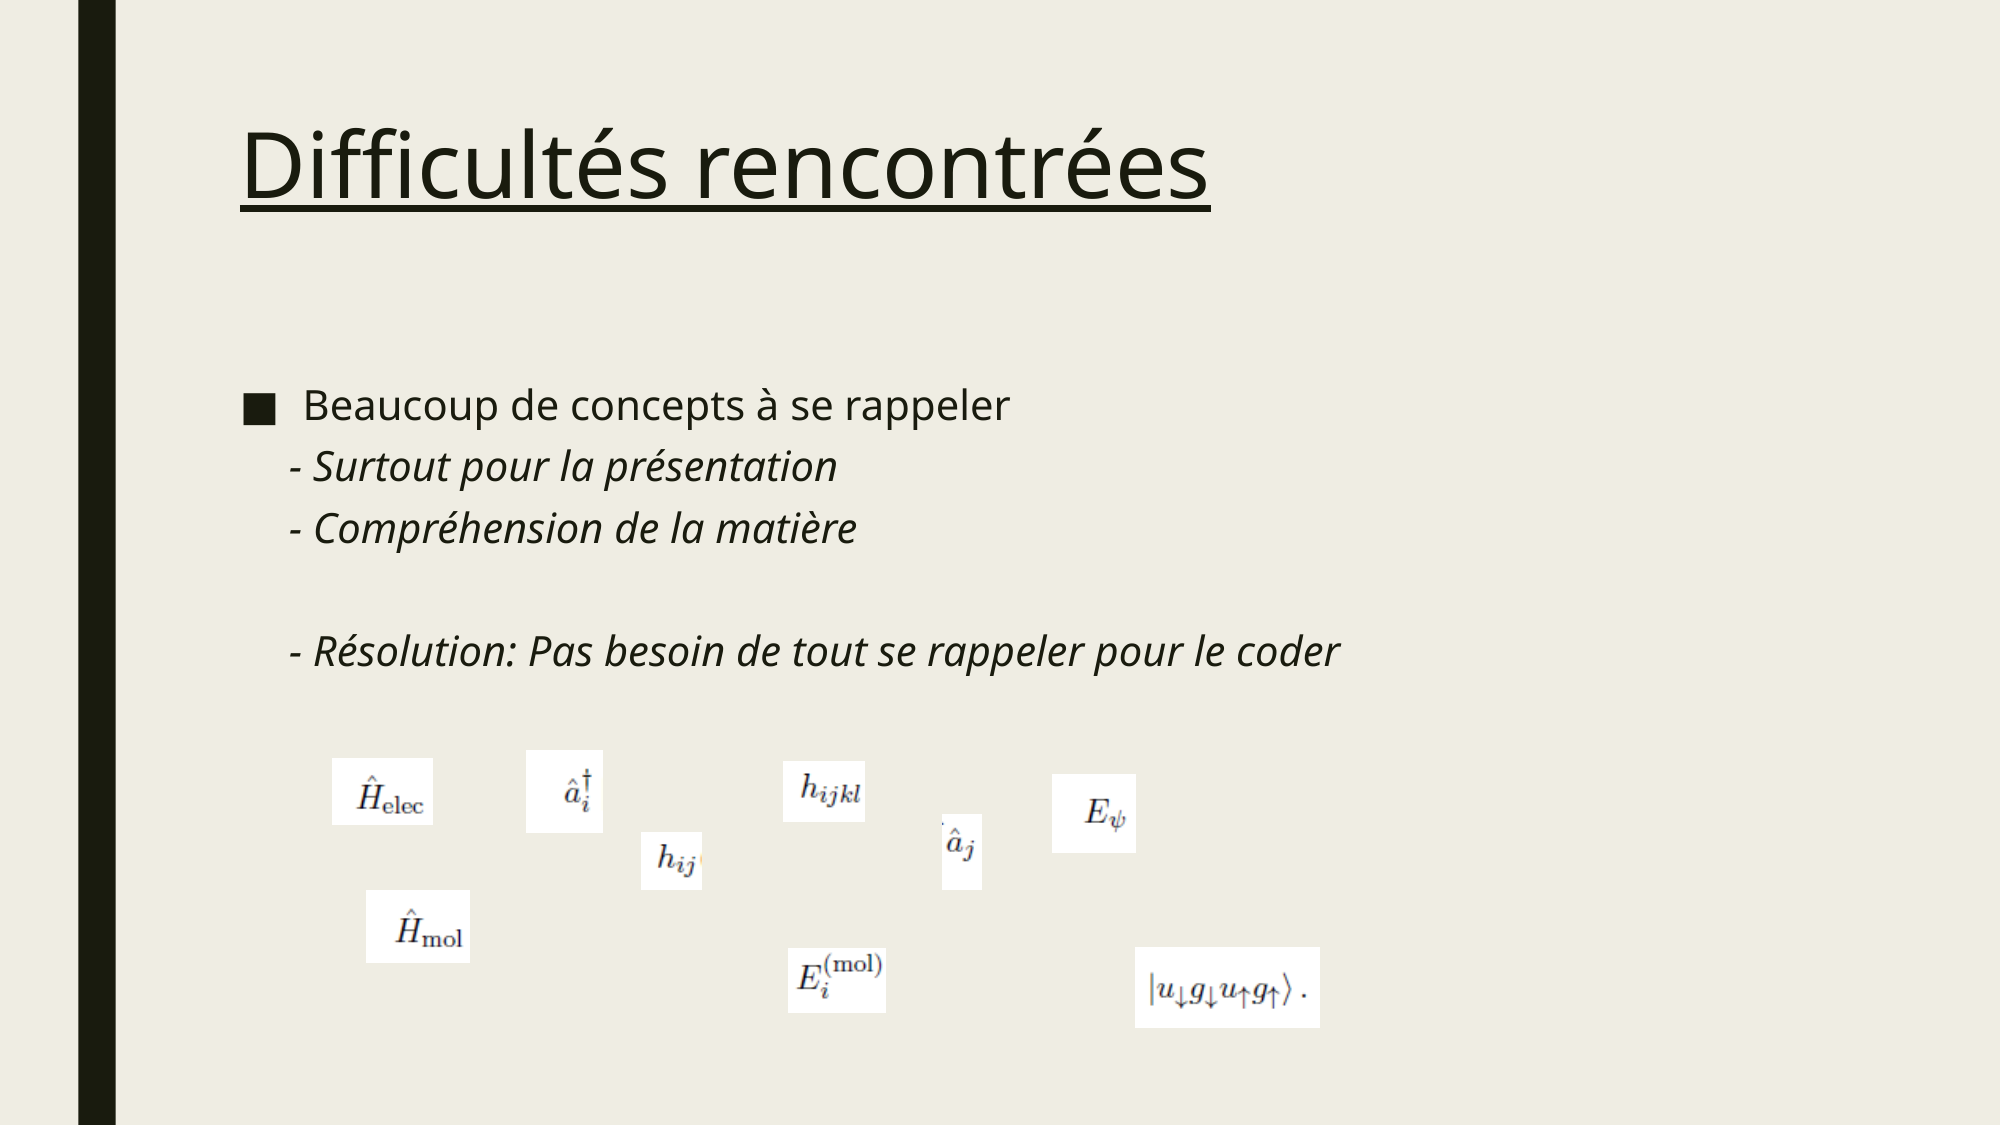

# Difficultés rencontrées
Beaucoup de concepts à se rappeler
- Surtout pour la présentation
- Compréhension de la matière
- Résolution: Pas besoin de tout se rappeler pour le coder